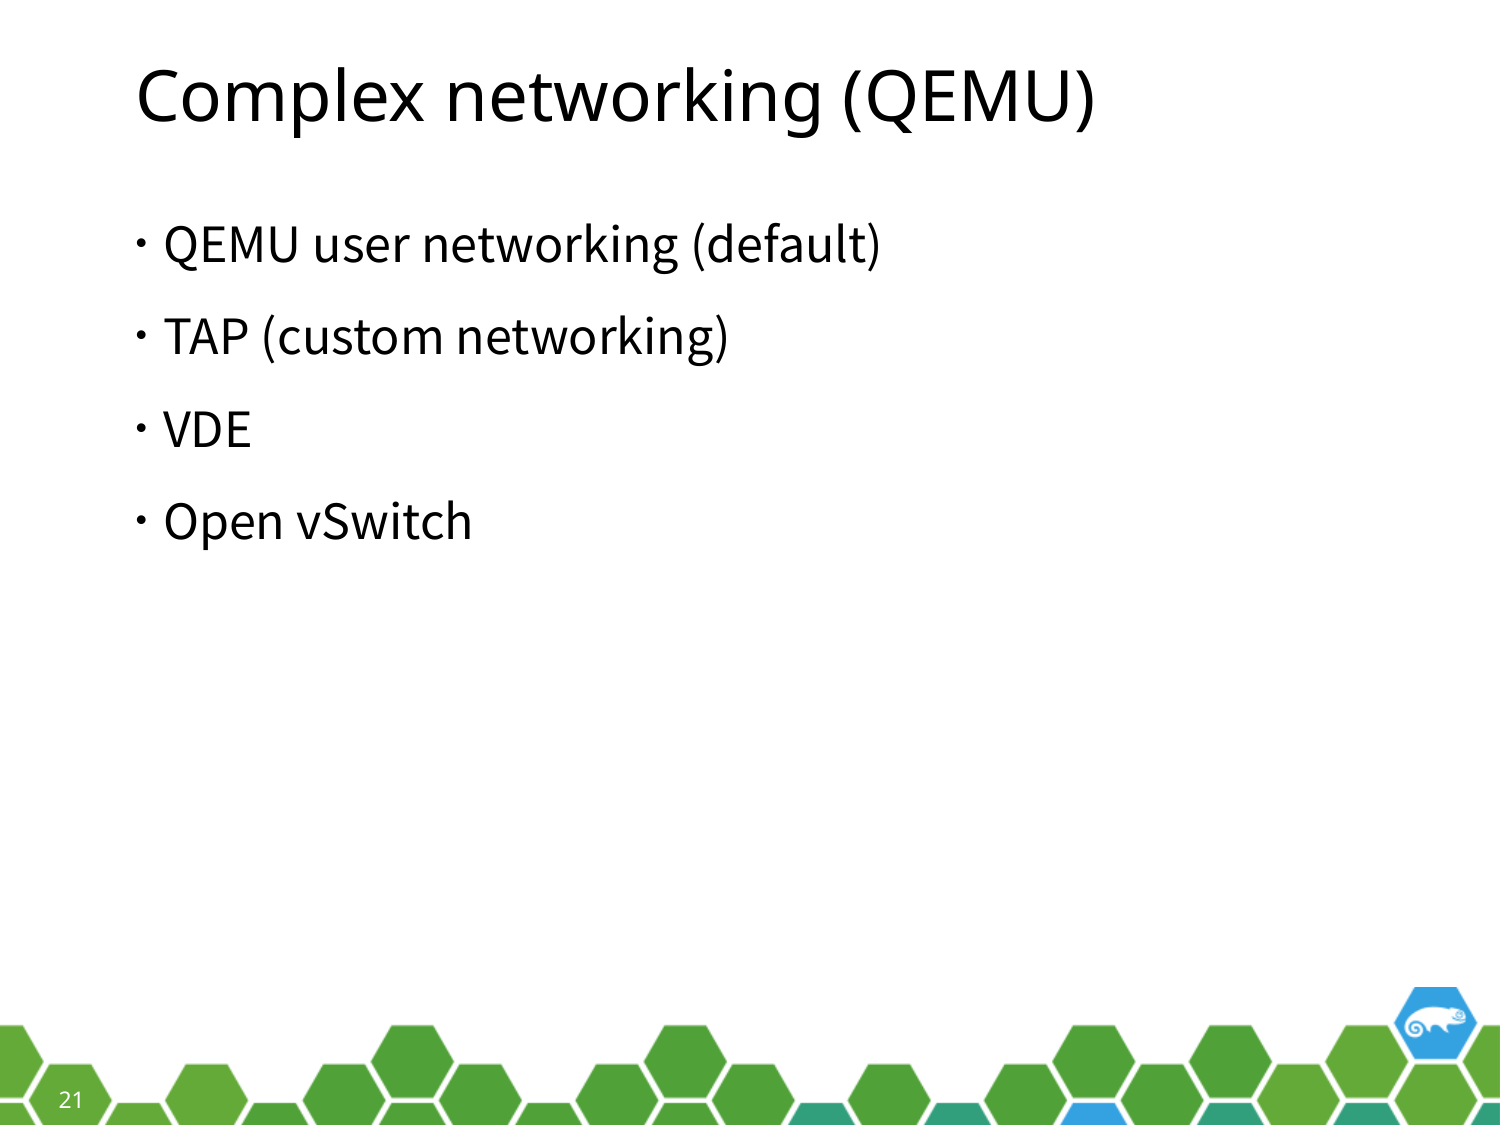

# Complex networking (QEMU)
QEMU user networking (default)
TAP (custom networking)
VDE
Open vSwitch